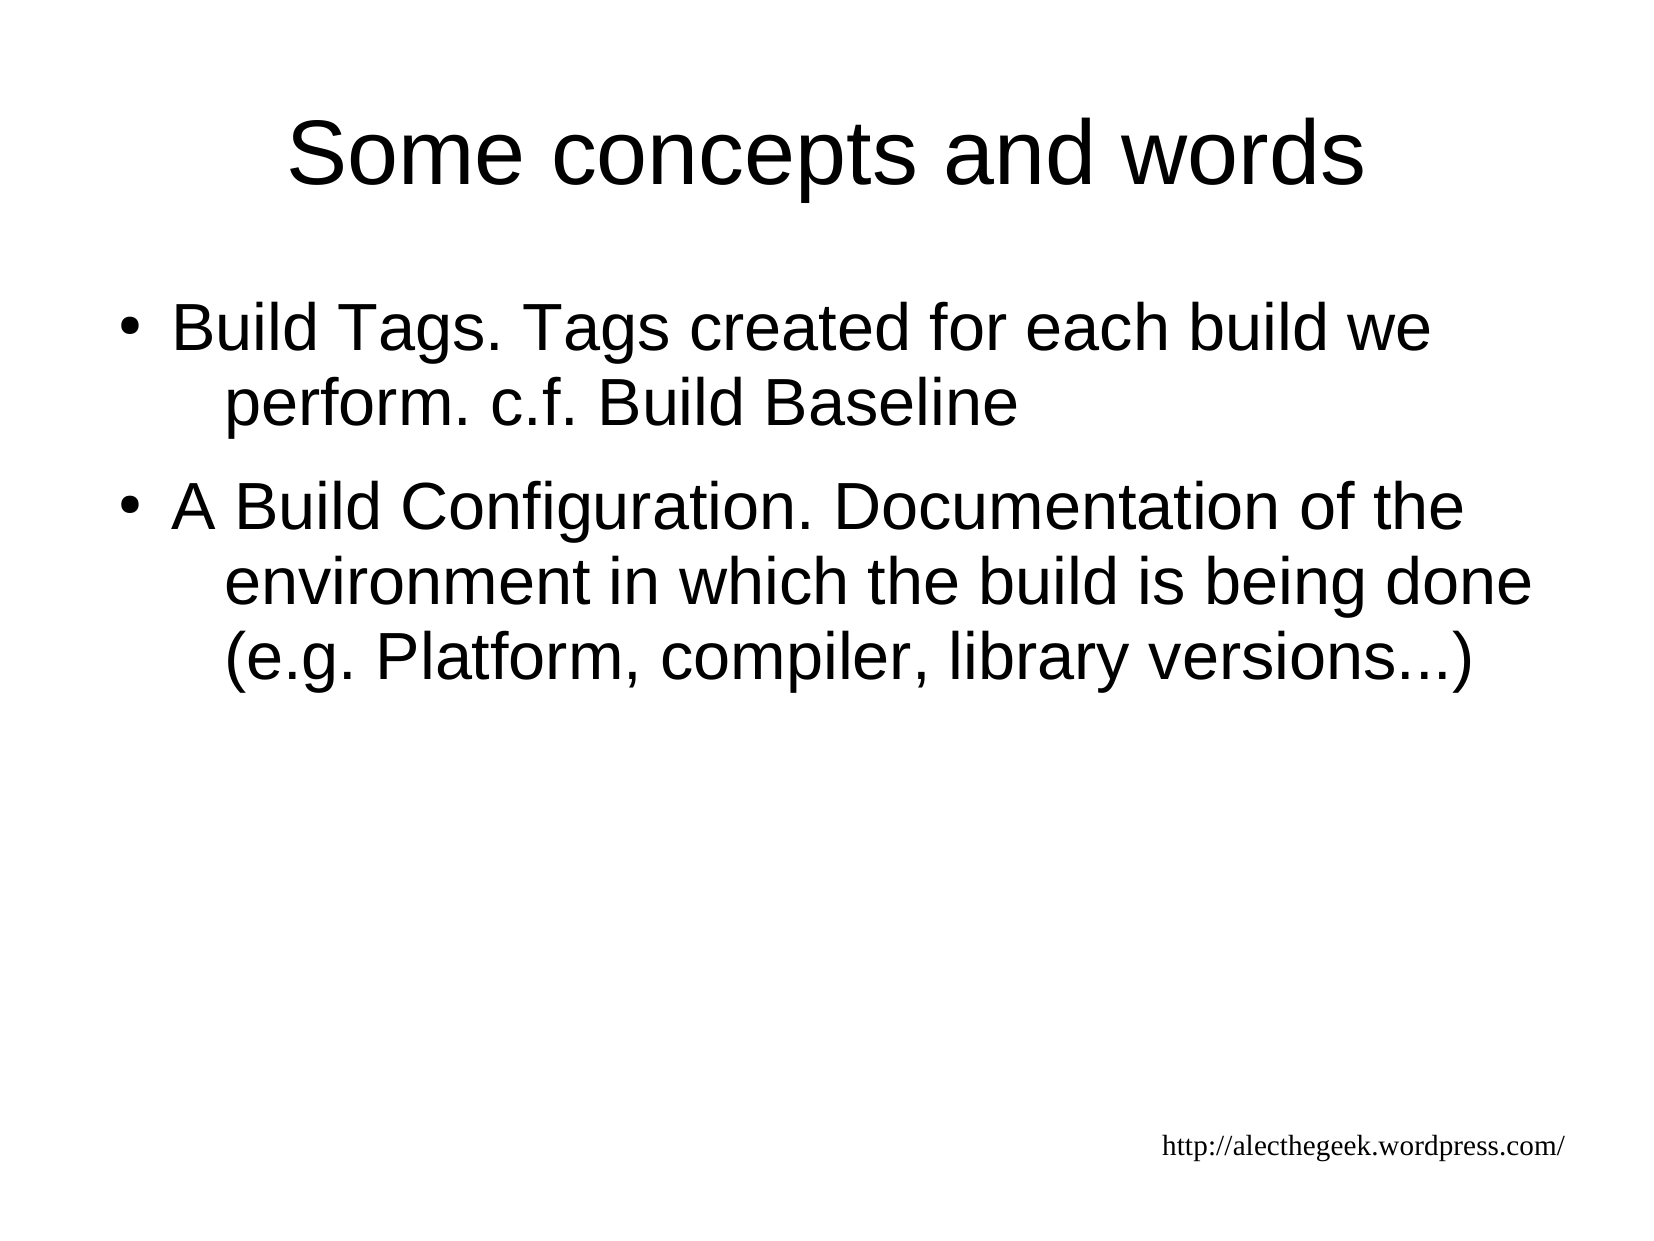

# Some concepts and words
Build Tags. Tags created for each build we perform. c.f. Build Baseline
A Build Configuration. Documentation of the environment in which the build is being done (e.g. Platform, compiler, library versions...)
http://alecthegeek.wordpress.com/